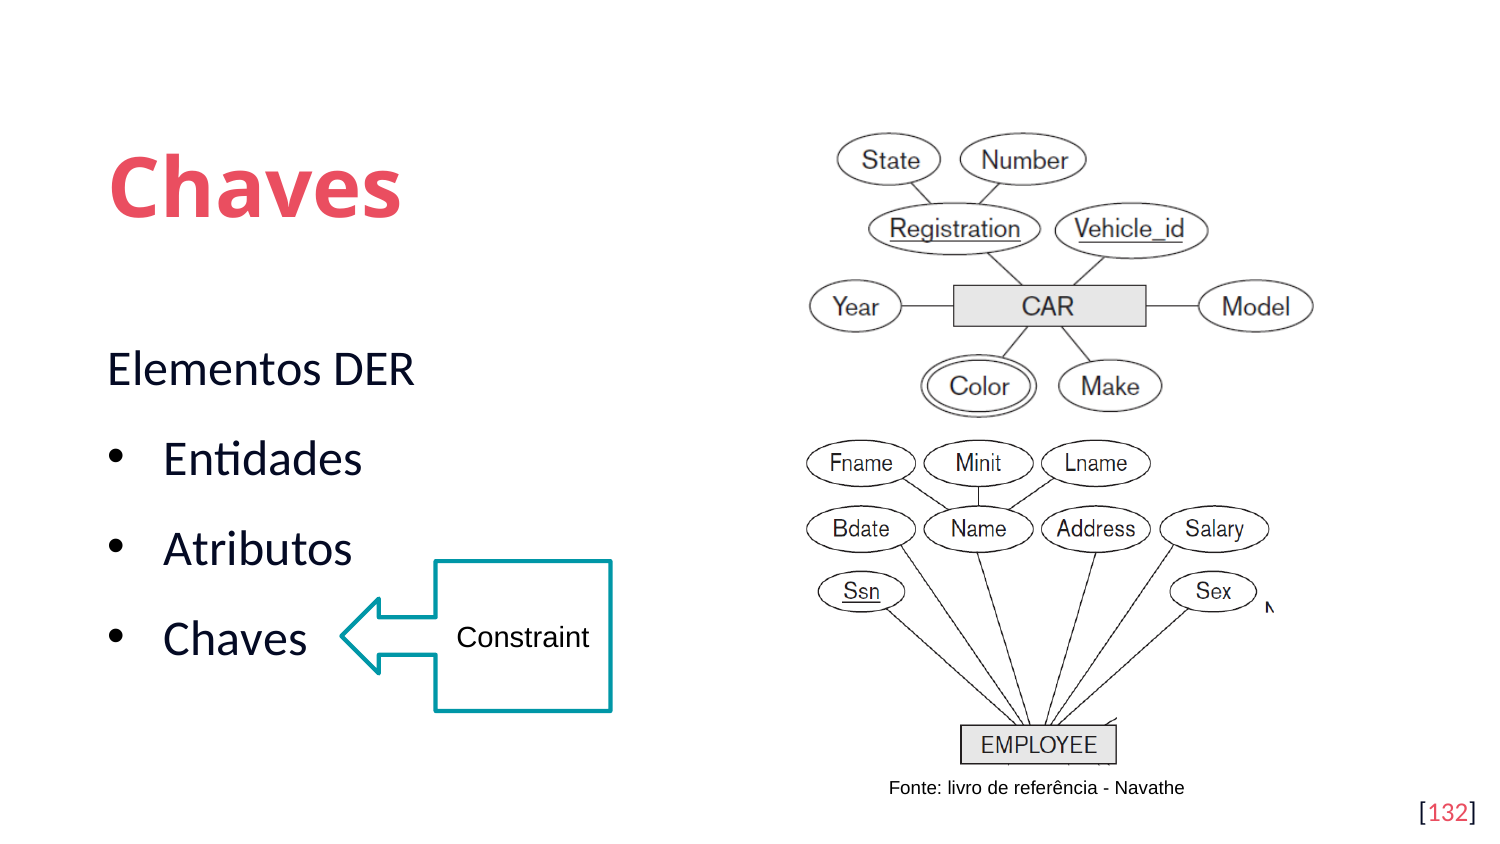

Chaves
Elementos DER
Entidades
Atributos
Chaves
Constraint
Fonte: livro de referência - Navathe